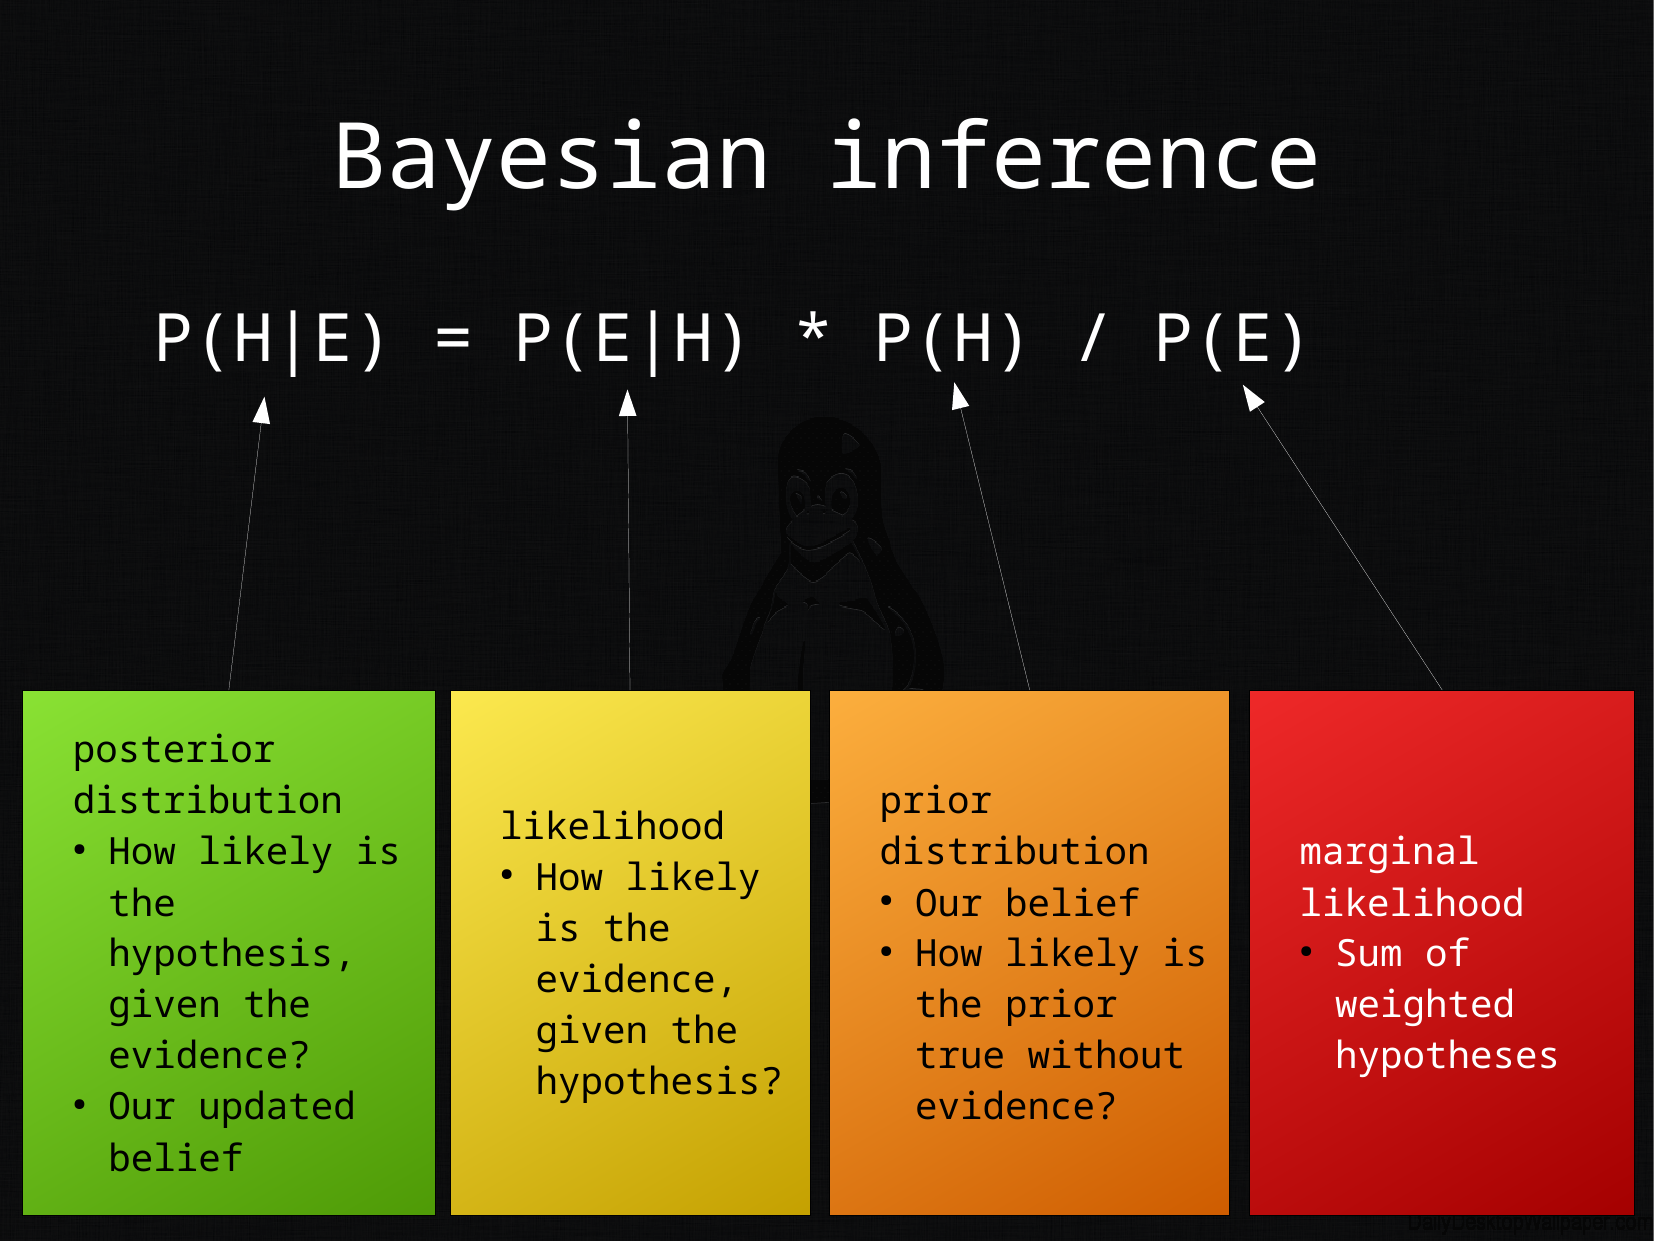

# Bayesian inference
P(H|E) = P(E|H) * P(H) / P(E)
posterior distribution
How likely is the hypothesis, given the evidence?
Our updated belief
likelihood
How likely is the evidence, given the hypothesis?
prior distribution
Our belief
How likely is the prior true without evidence?
marginal likelihood
Sum of weighted hypotheses